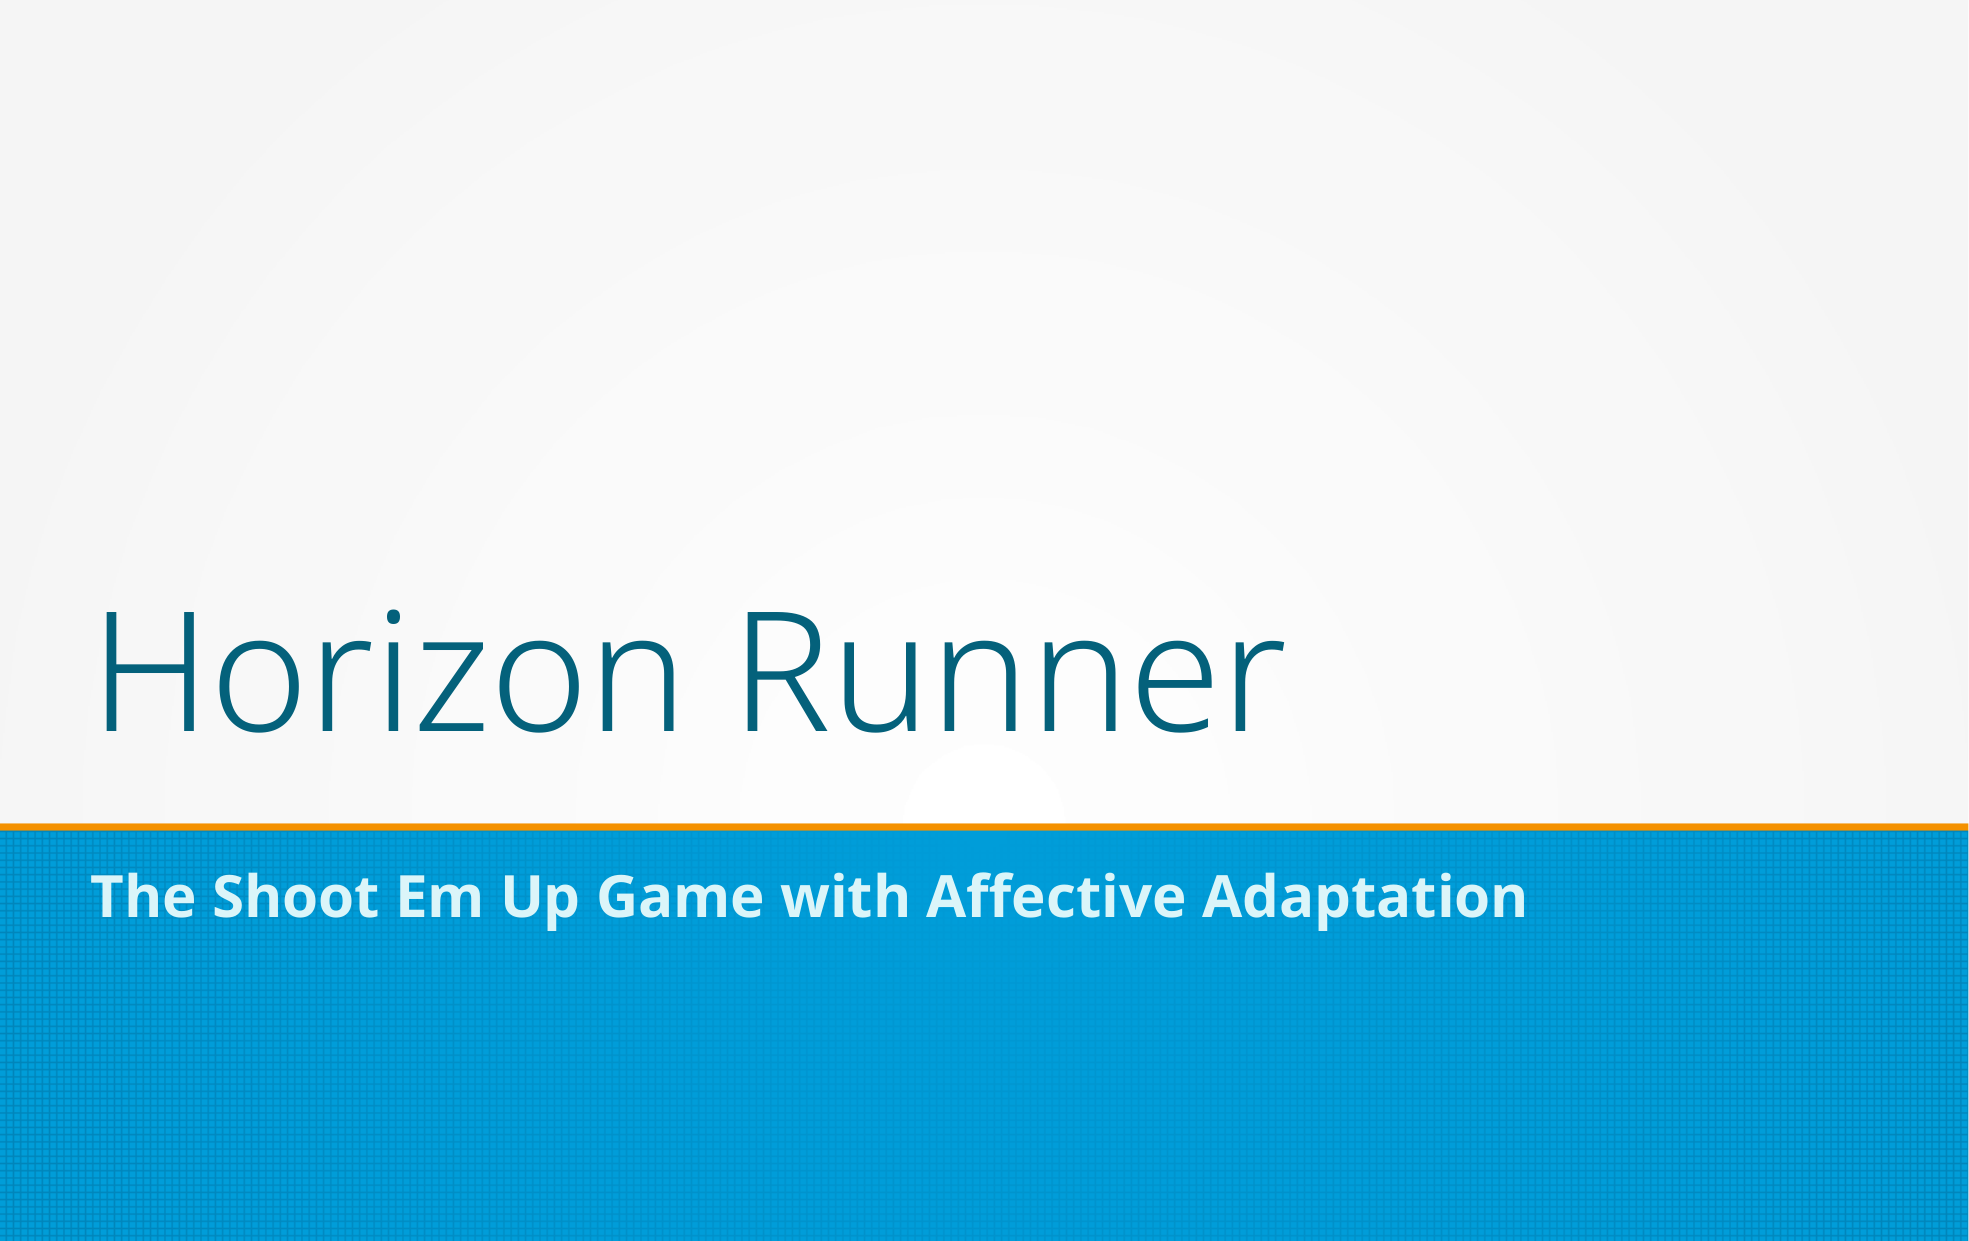

# Horizon Runner
The Shoot Em Up Game with Affective Adaptation